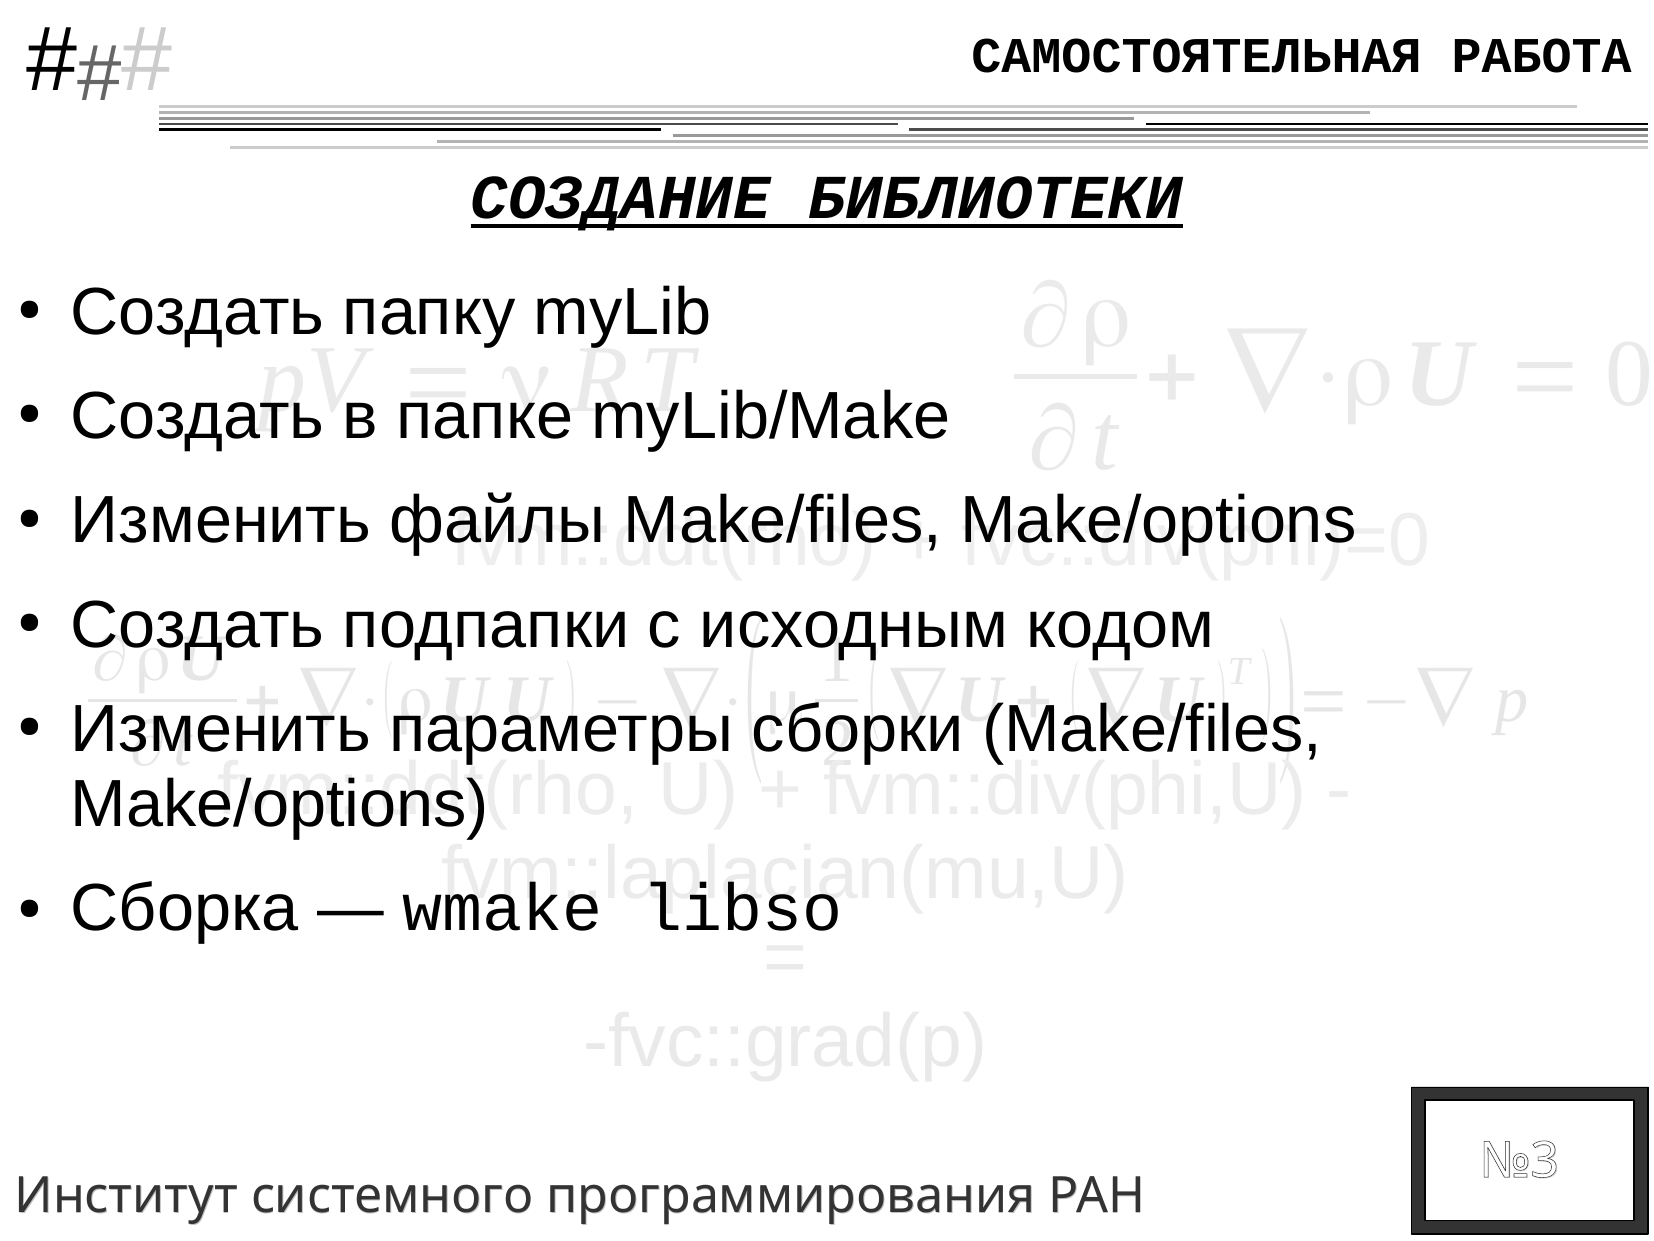

# СОЗДАНИЕ БИБЛИОТЕКИ
Создать папку myLib
Создать в папке myLib/Make
Изменить файлы Make/files, Make/options
Создать подпапки с исходным кодом
Изменить параметры сборки (Make/files, Make/options)
Сборка — wmake libso